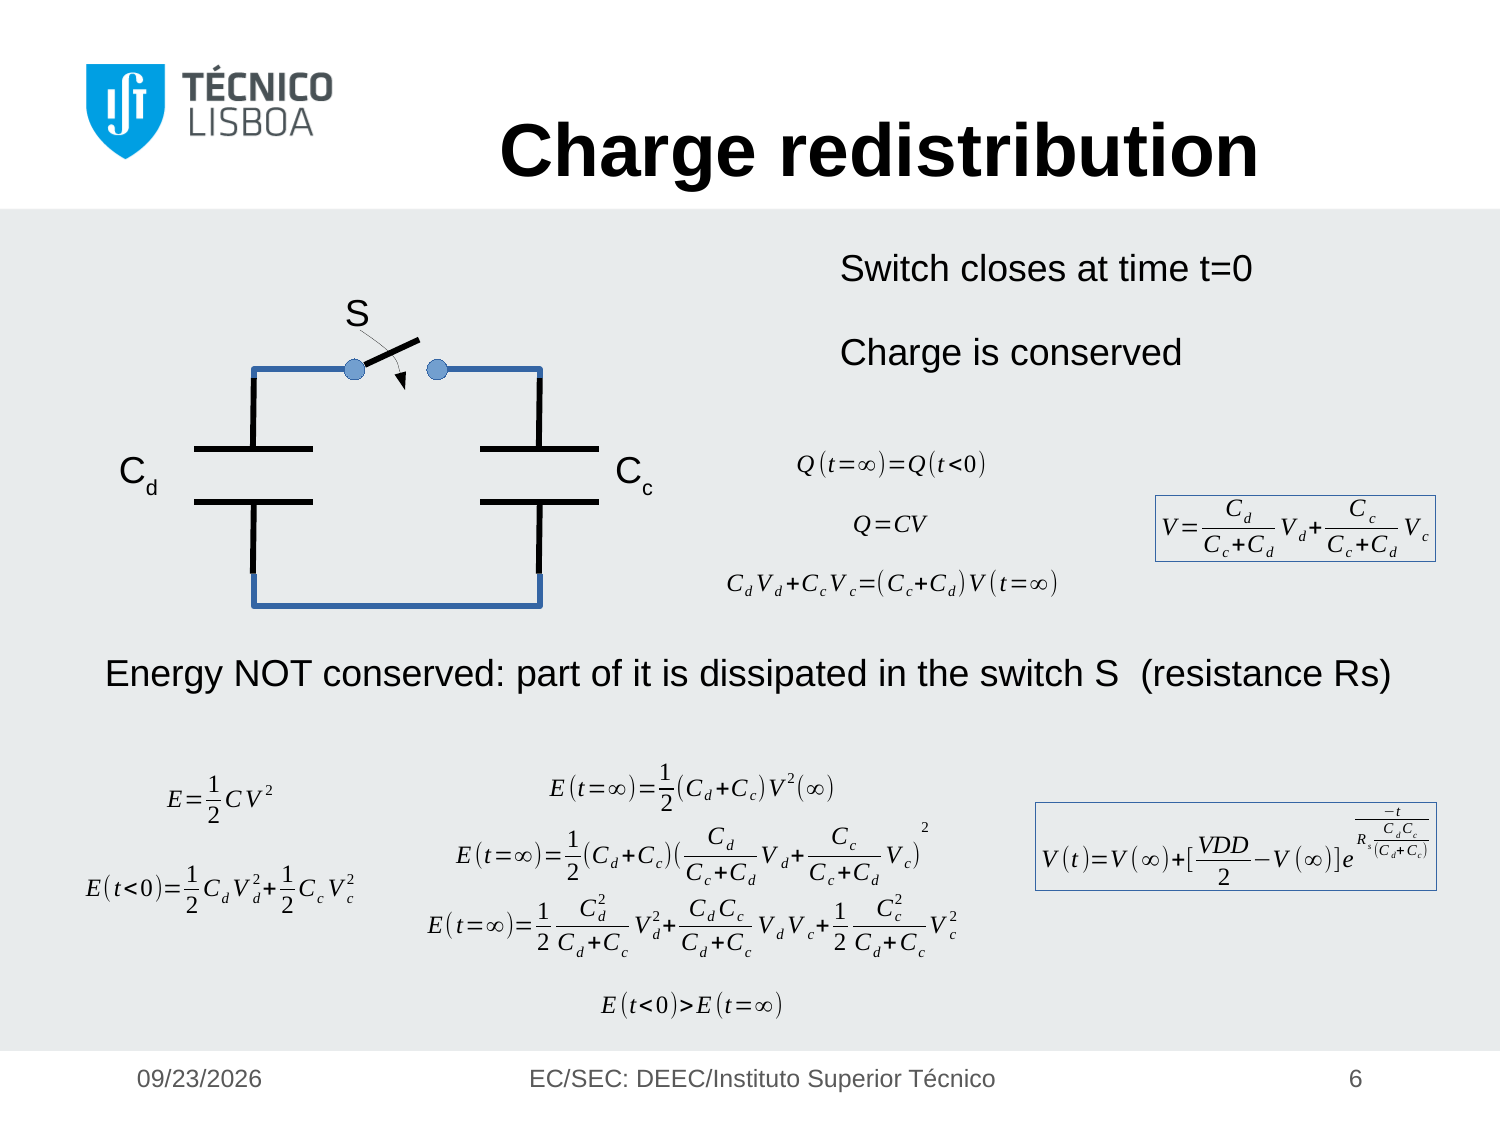

# Charge redistribution
Switch closes at time t=0
Charge is conserved
S
Cd
Cc
Energy NOT conserved: part of it is dissipated in the switch S (resistance Rs)
EC/SEC: DEEC/Instituto Superior Técnico